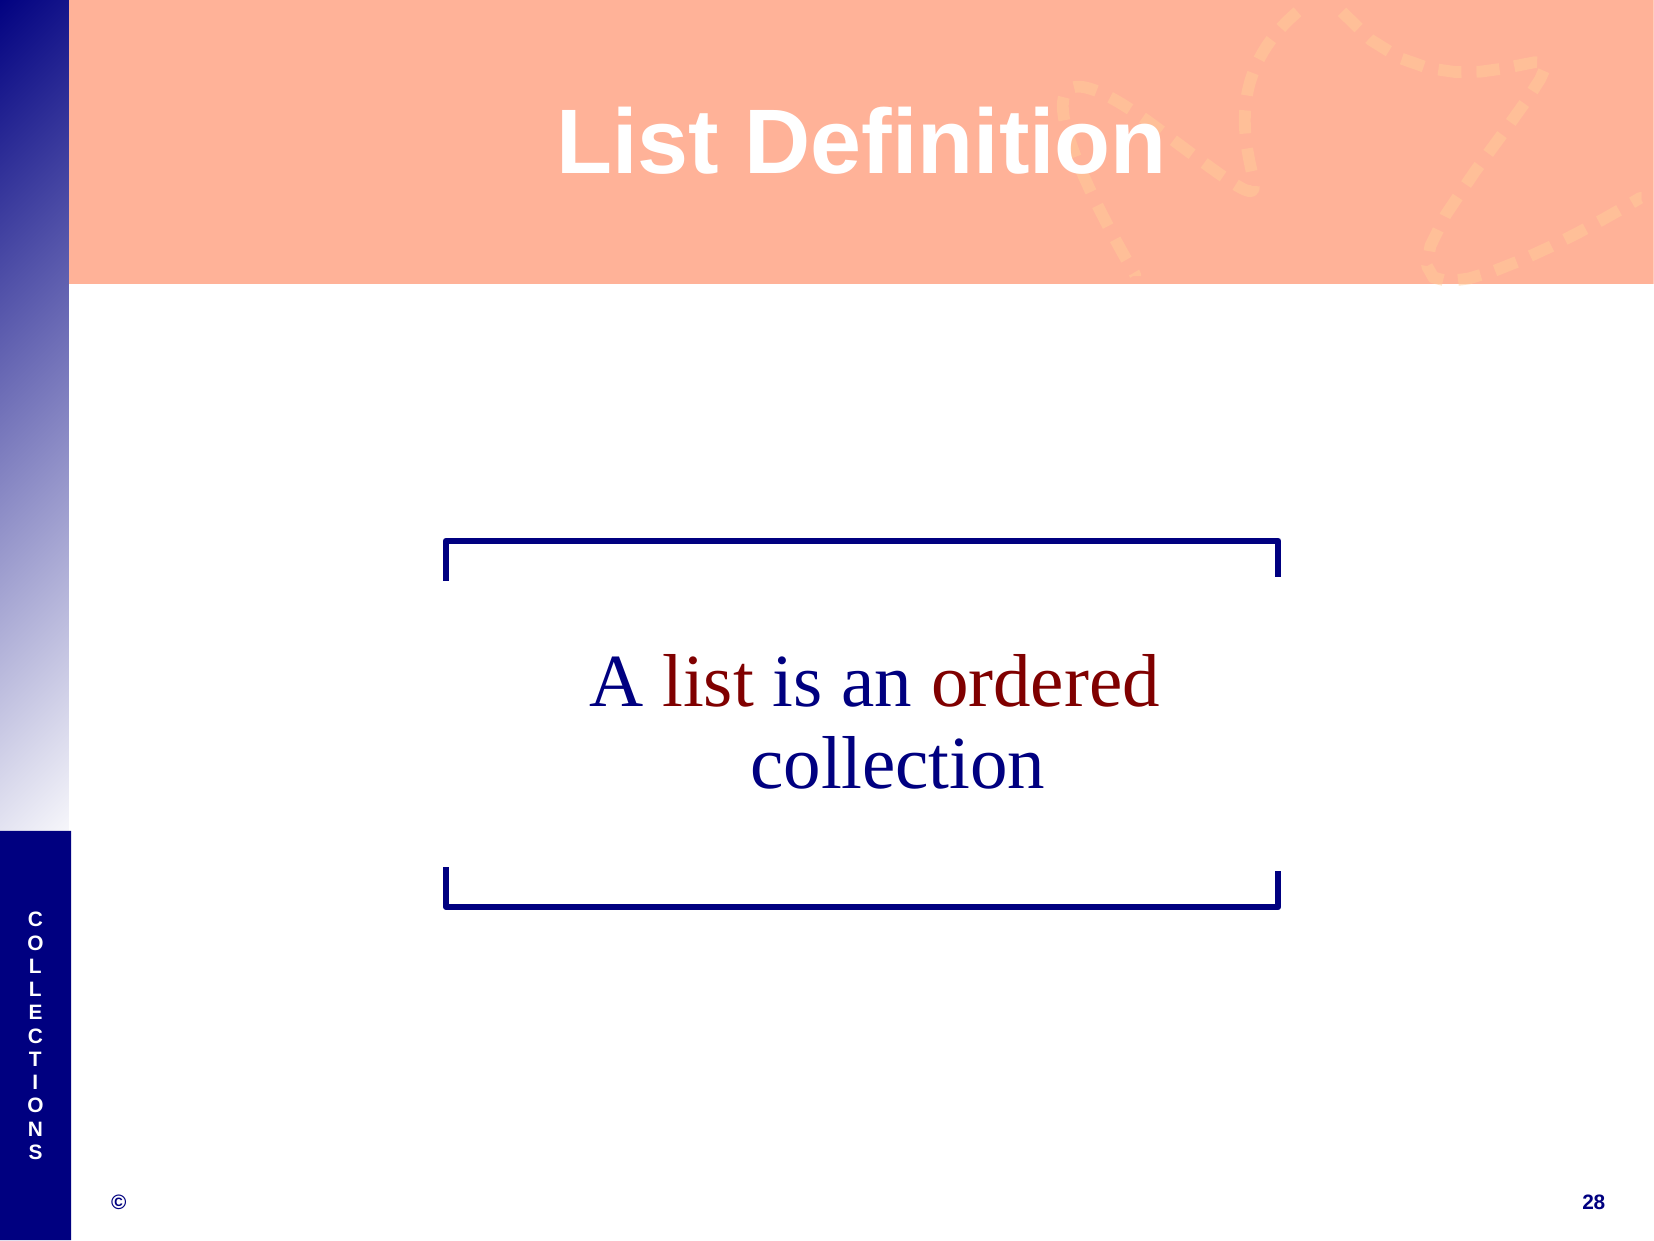

# List Definition
A list is an ordered collection
C
O
L
L
E
C
T
I
O
N
S